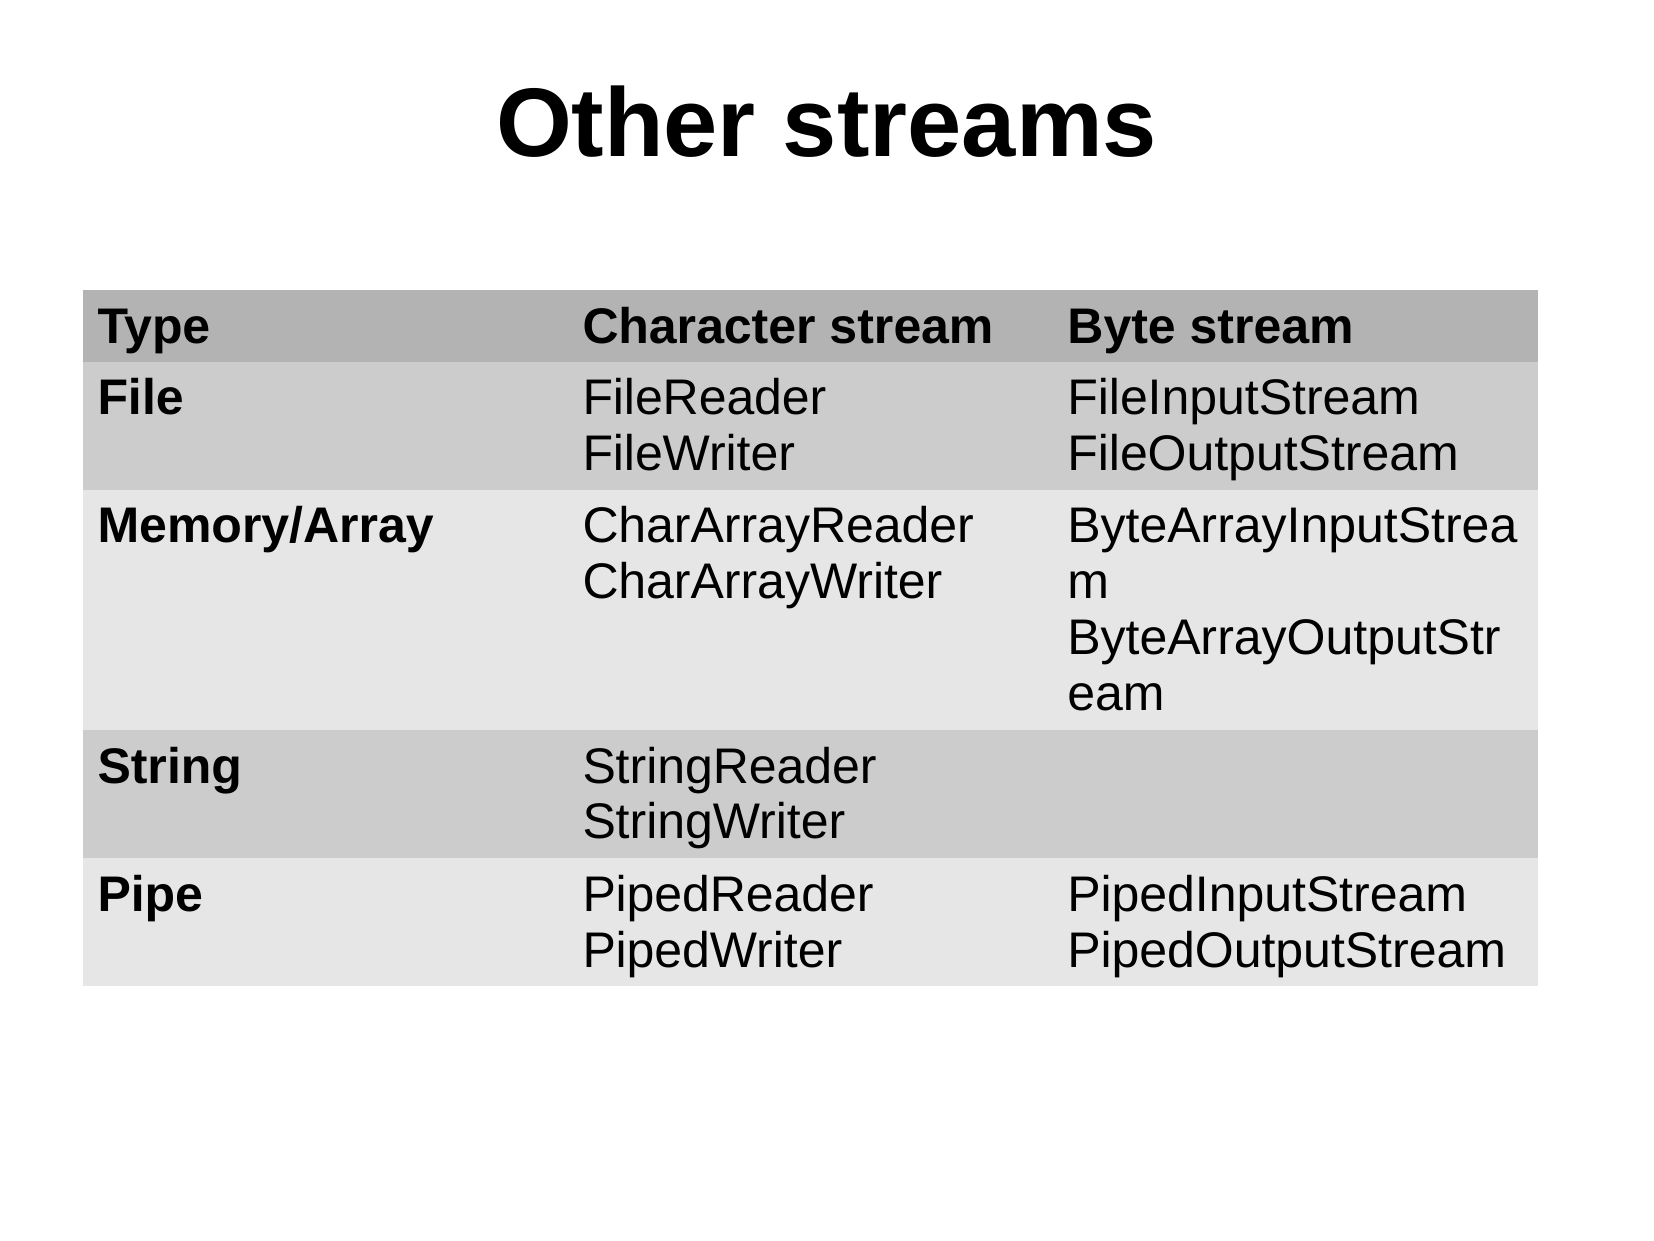

# Other streams
| Type | Character stream | Byte stream |
| --- | --- | --- |
| File | FileReader FileWriter | FileInputStream FileOutputStream |
| Memory/Array | CharArrayReader CharArrayWriter | ByteArrayInputStream ByteArrayOutputStream |
| String | StringReader StringWriter | |
| Pipe | PipedReader PipedWriter | PipedInputStream PipedOutputStream |